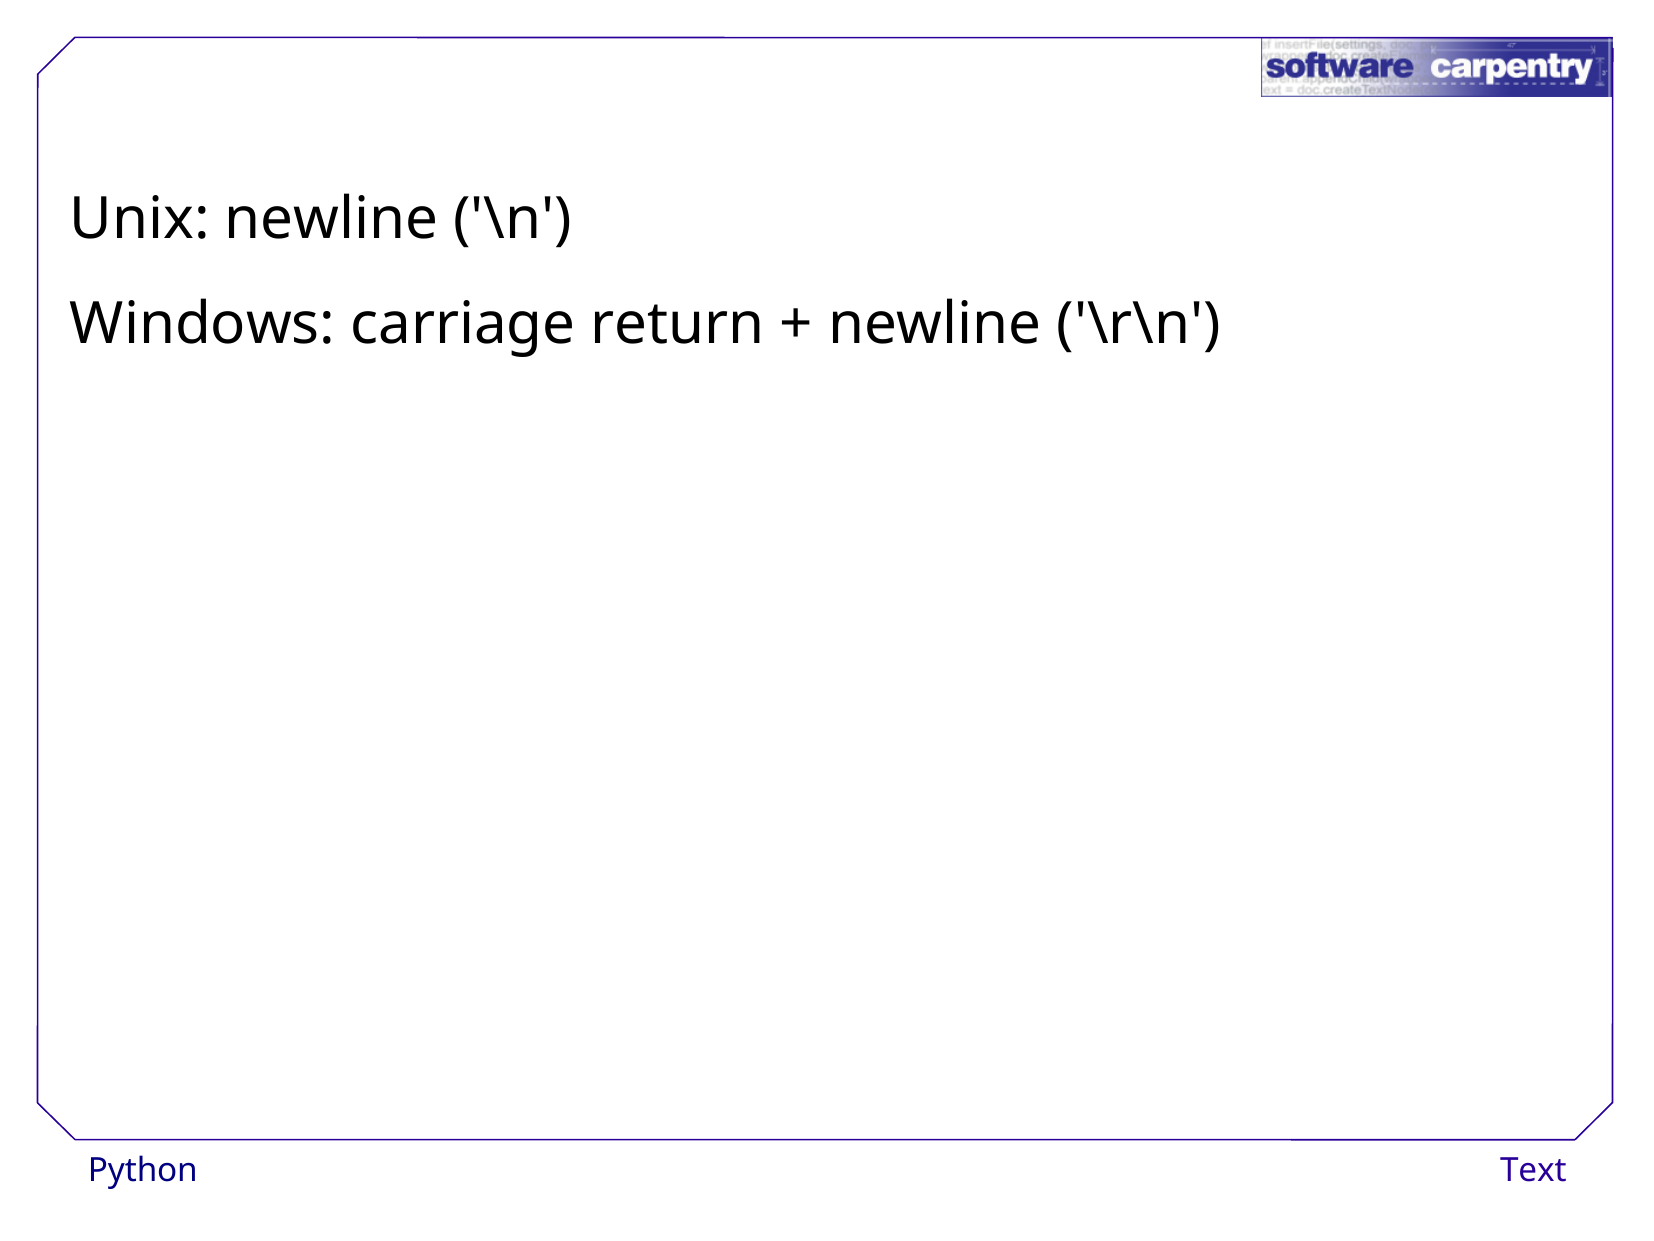

Unix: newline ('\n')
Windows: carriage return + newline ('\r\n')